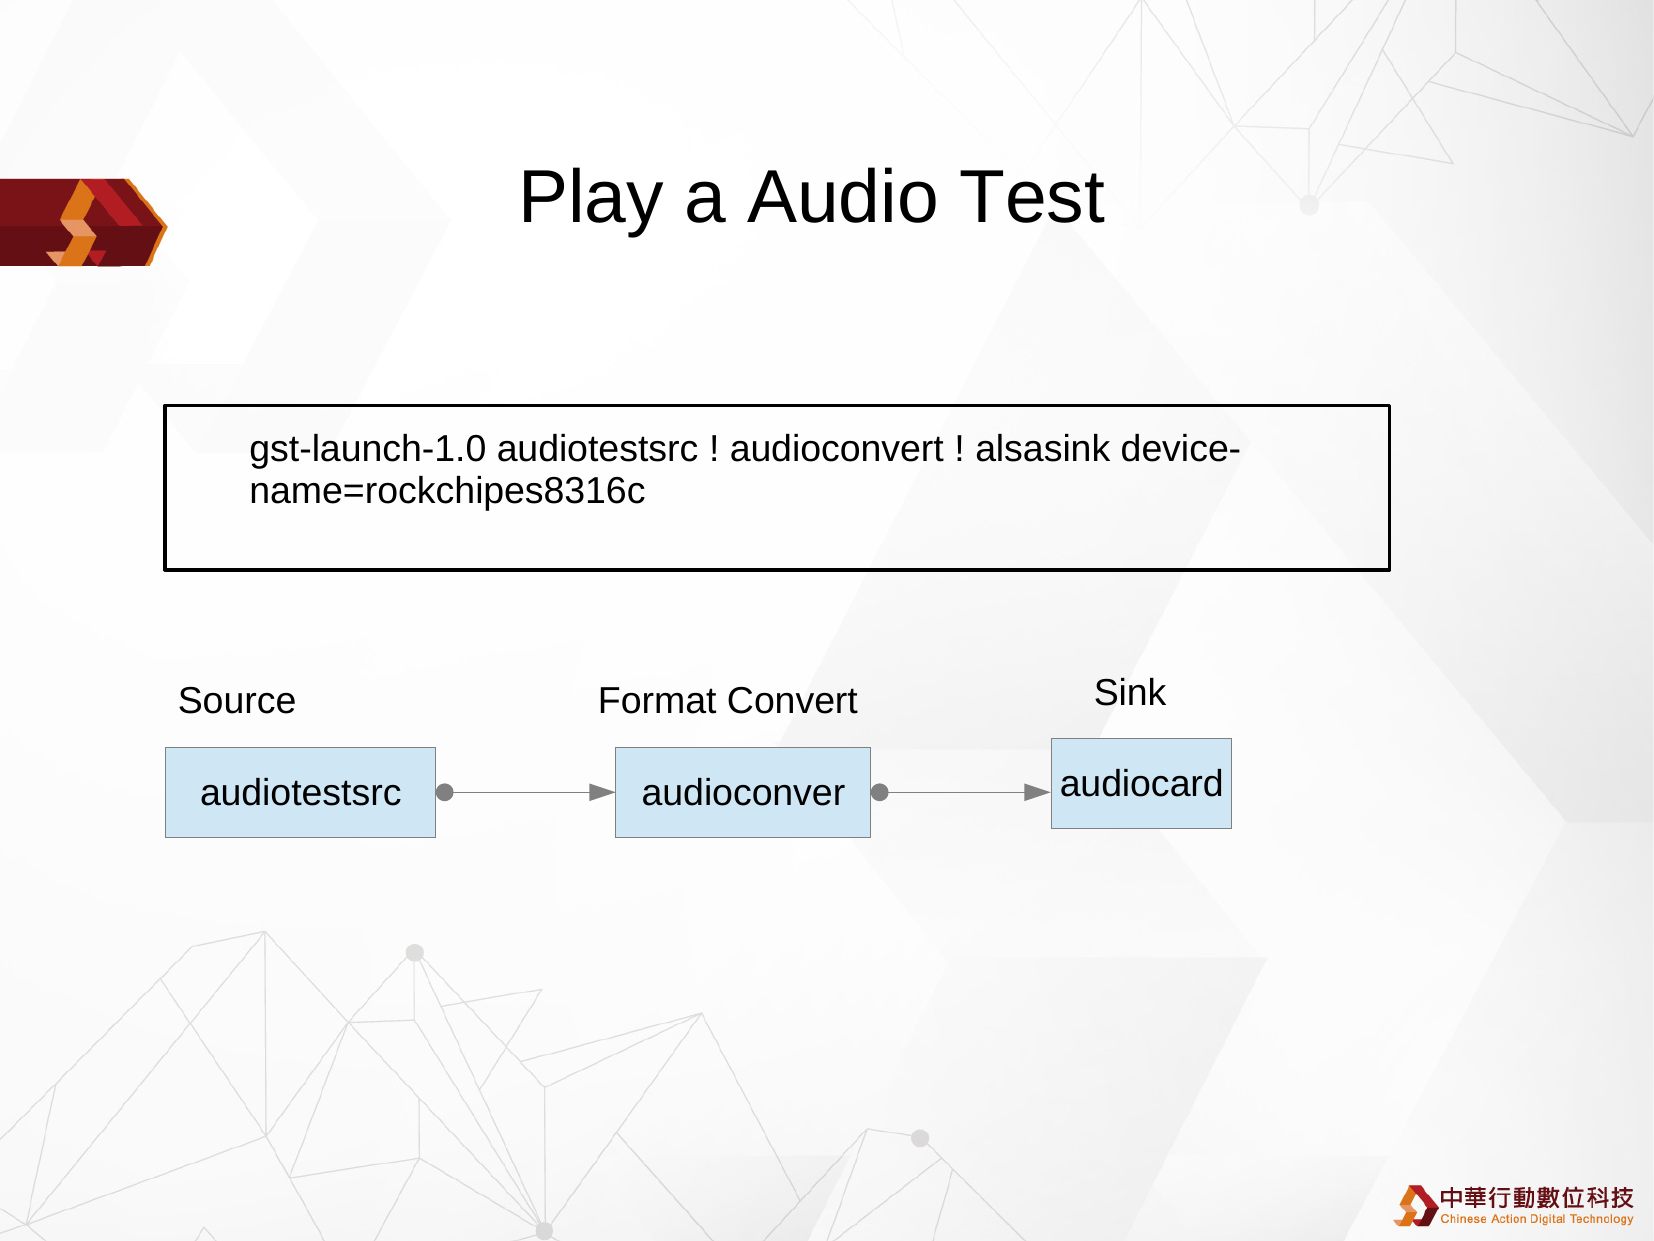

# Play a Audio Test
gst-launch-1.0 audiotestsrc ! audioconvert ! alsasink device-name=rockchipes8316c
Sink
Source
Format Convert
audiocard
audiotestsrc
audioconver